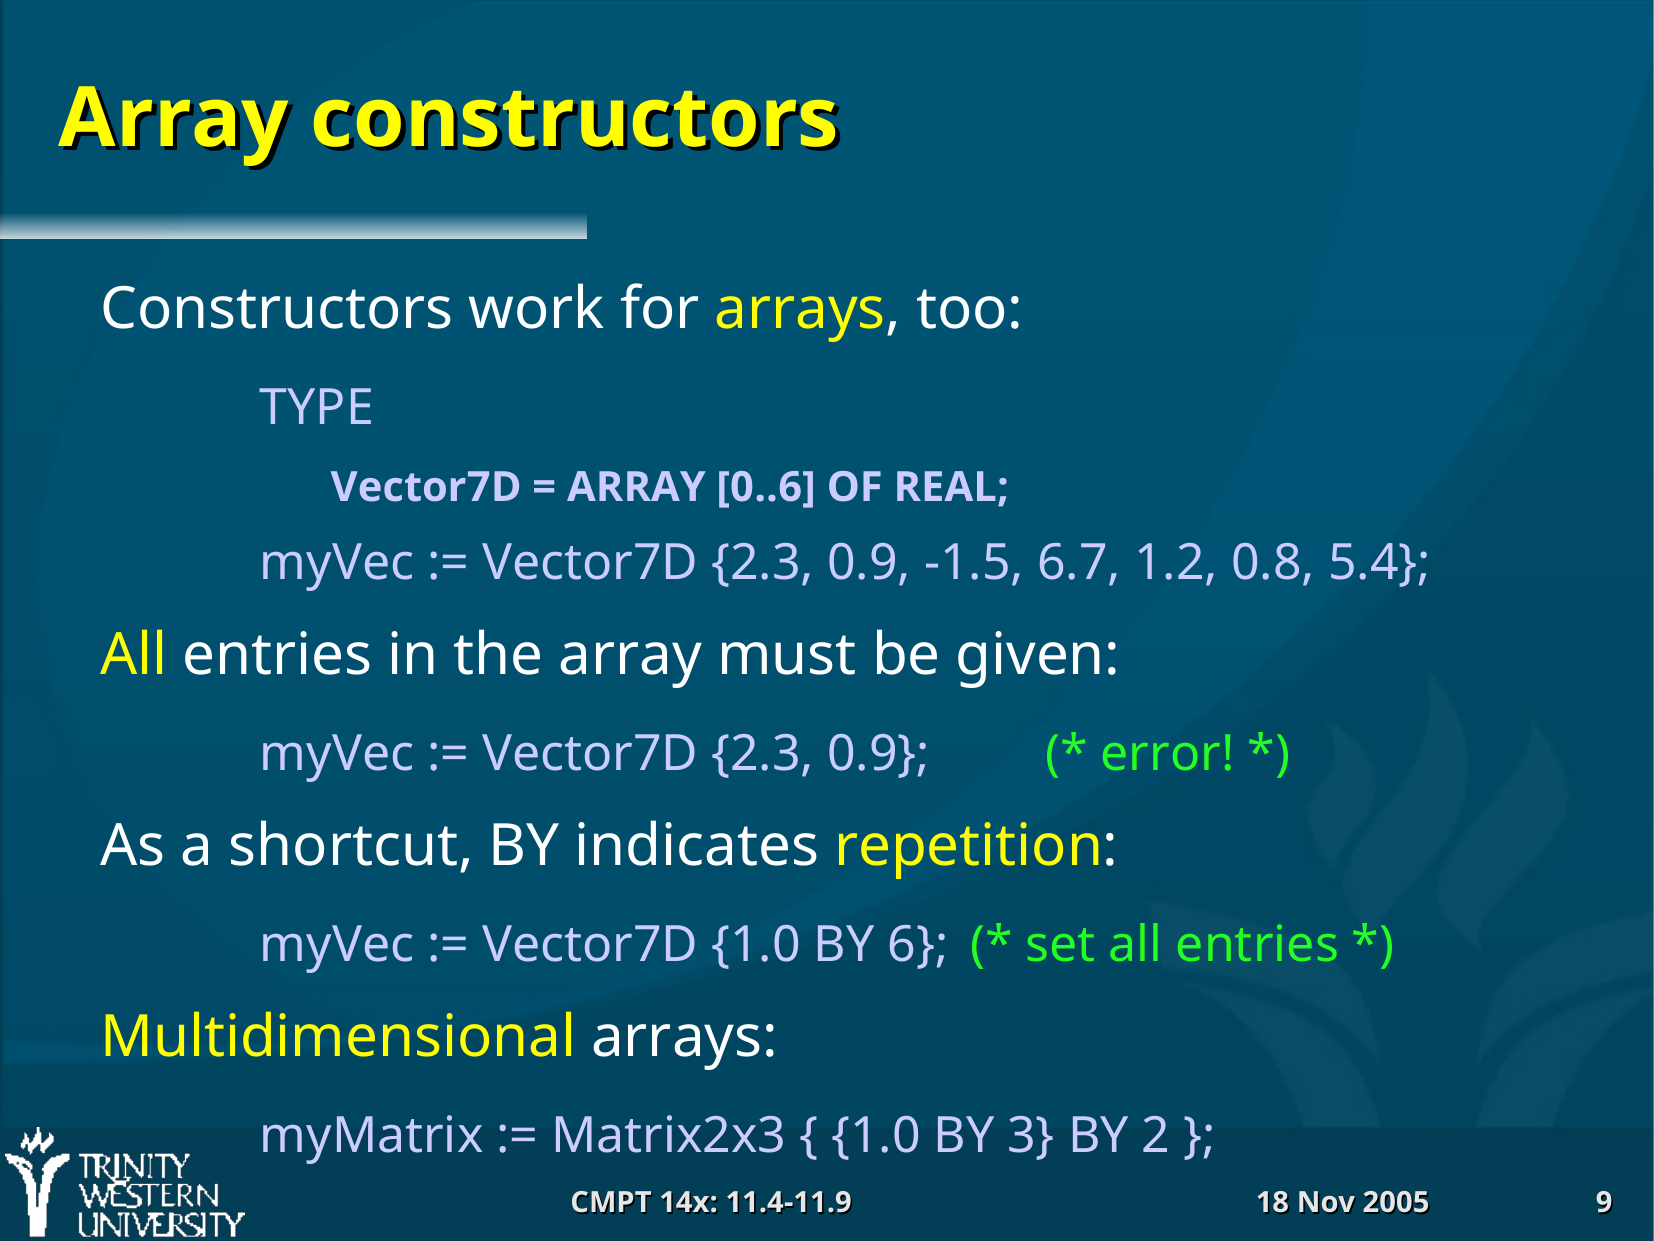

# Array constructors
Constructors work for arrays, too:
TYPE
Vector7D = ARRAY [0..6] OF REAL;
myVec := Vector7D {2.3, 0.9, -1.5, 6.7, 1.2, 0.8, 5.4};
All entries in the array must be given:
myVec := Vector7D {2.3, 0.9};		(* error! *)
As a shortcut, BY indicates repetition:
myVec := Vector7D {1.0 BY 6};	(* set all entries *)
Multidimensional arrays:
myMatrix := Matrix2x3 { {1.0 BY 3} BY 2 };
CMPT 14x: 11.4-11.9
18 Nov 2005
9